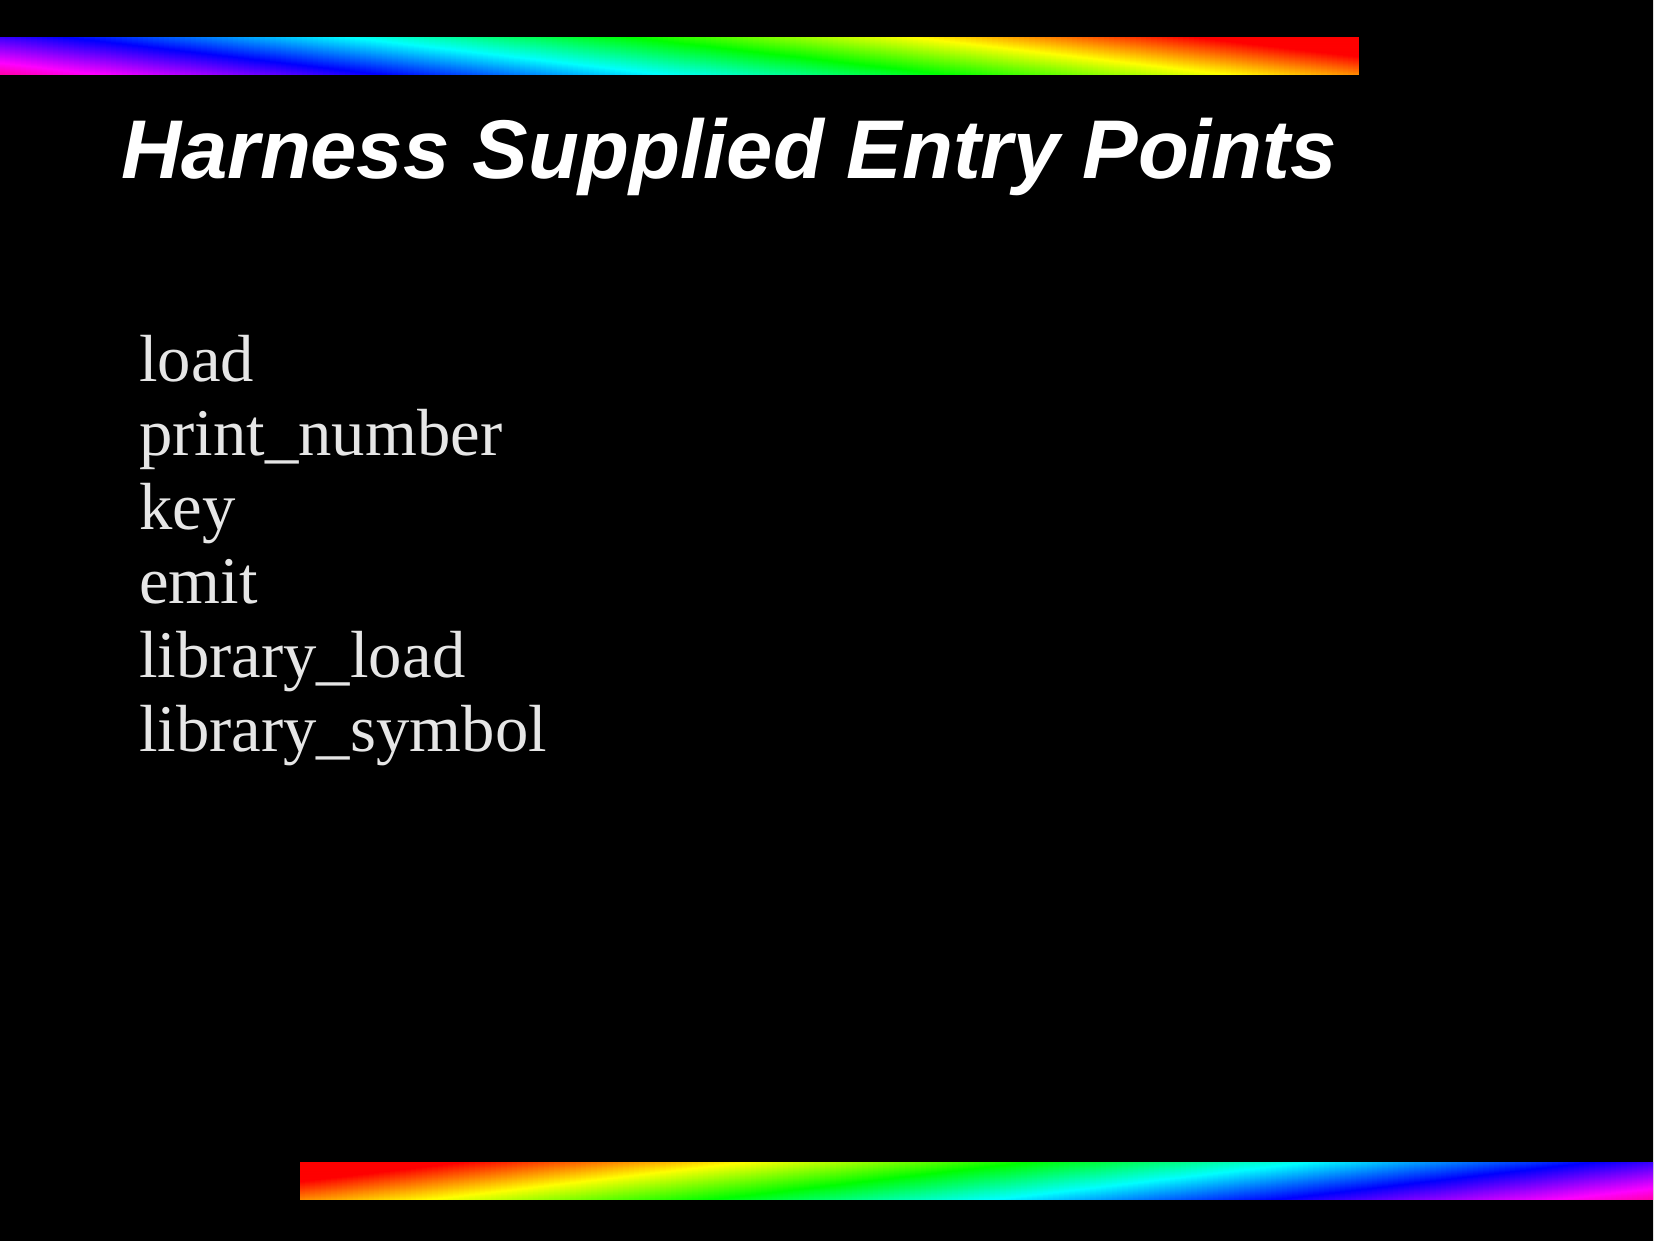

# Harness Supplied Entry Points
load
print_number
key
emit
library_load
library_symbol